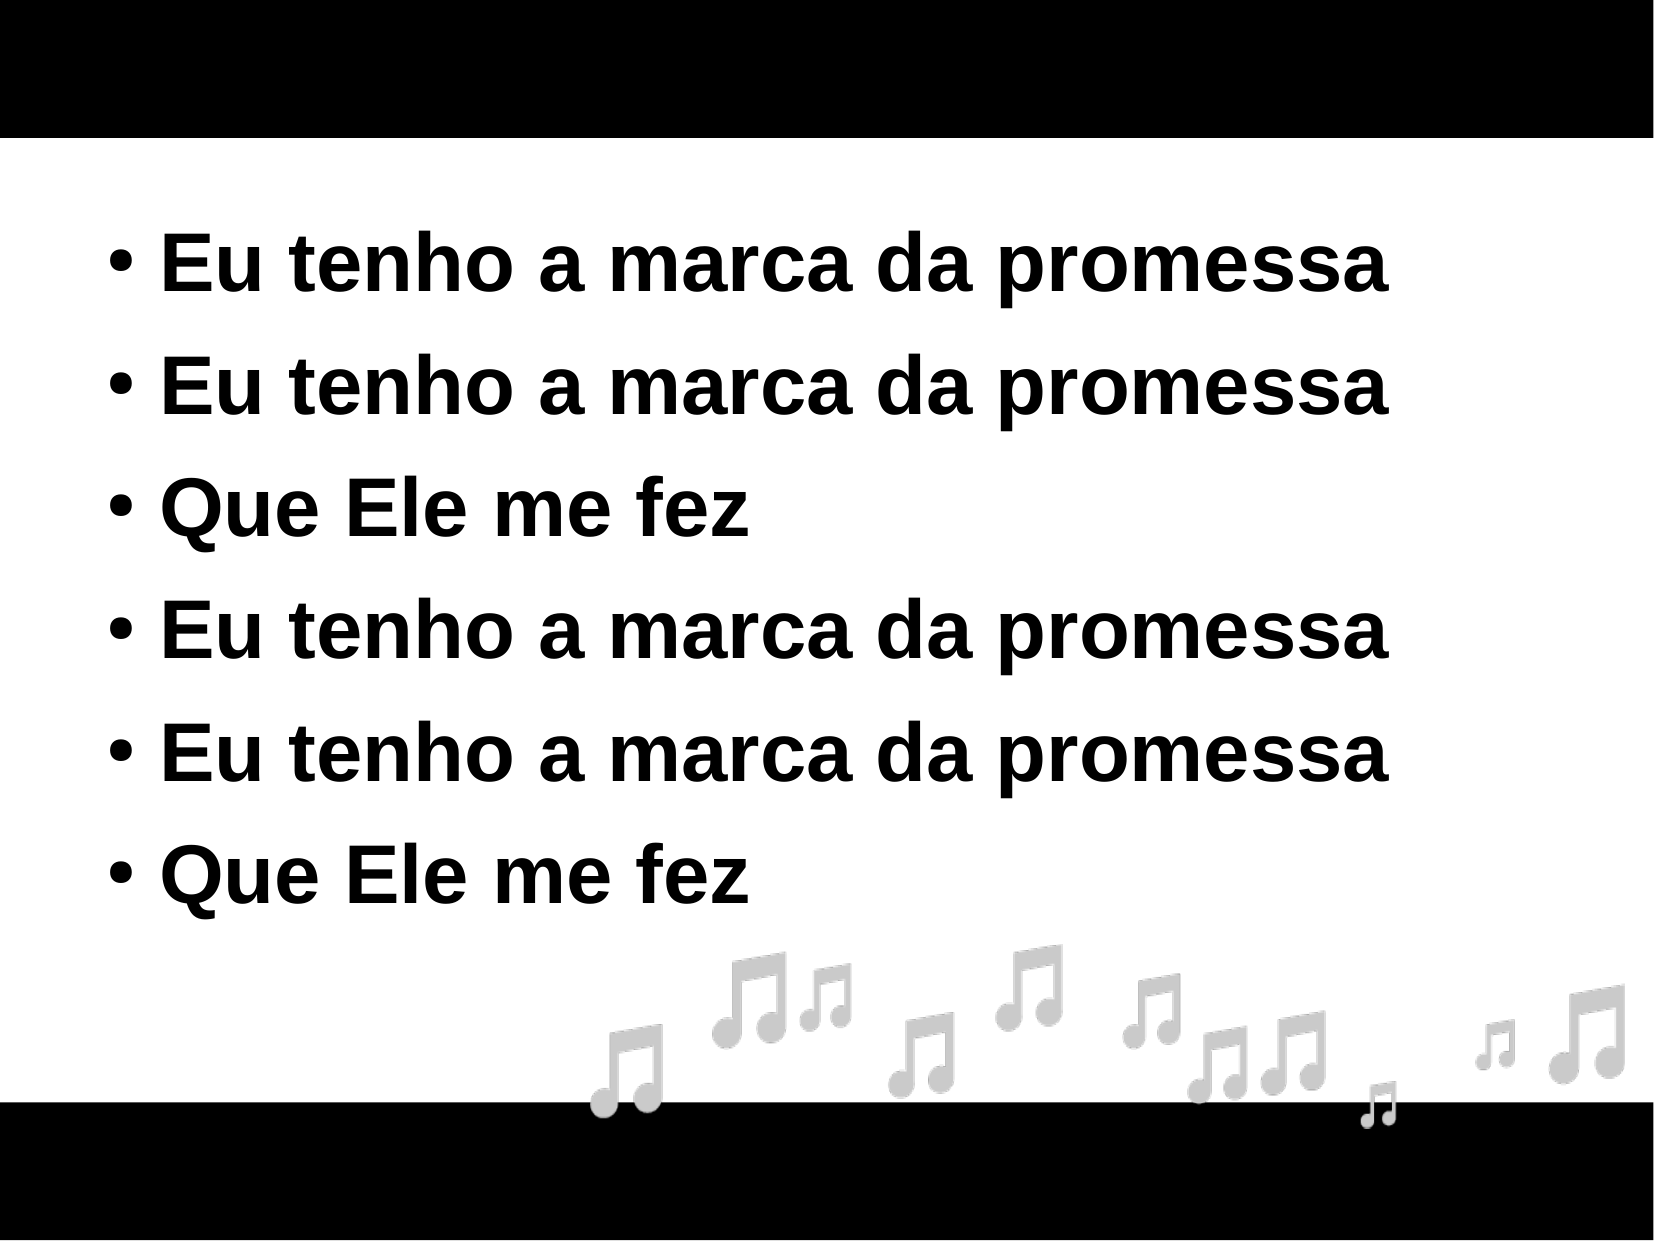

# Eu tenho a marca da promessa
Eu tenho a marca da promessa
Que Ele me fez
Eu tenho a marca da promessa
Eu tenho a marca da promessa
Que Ele me fez